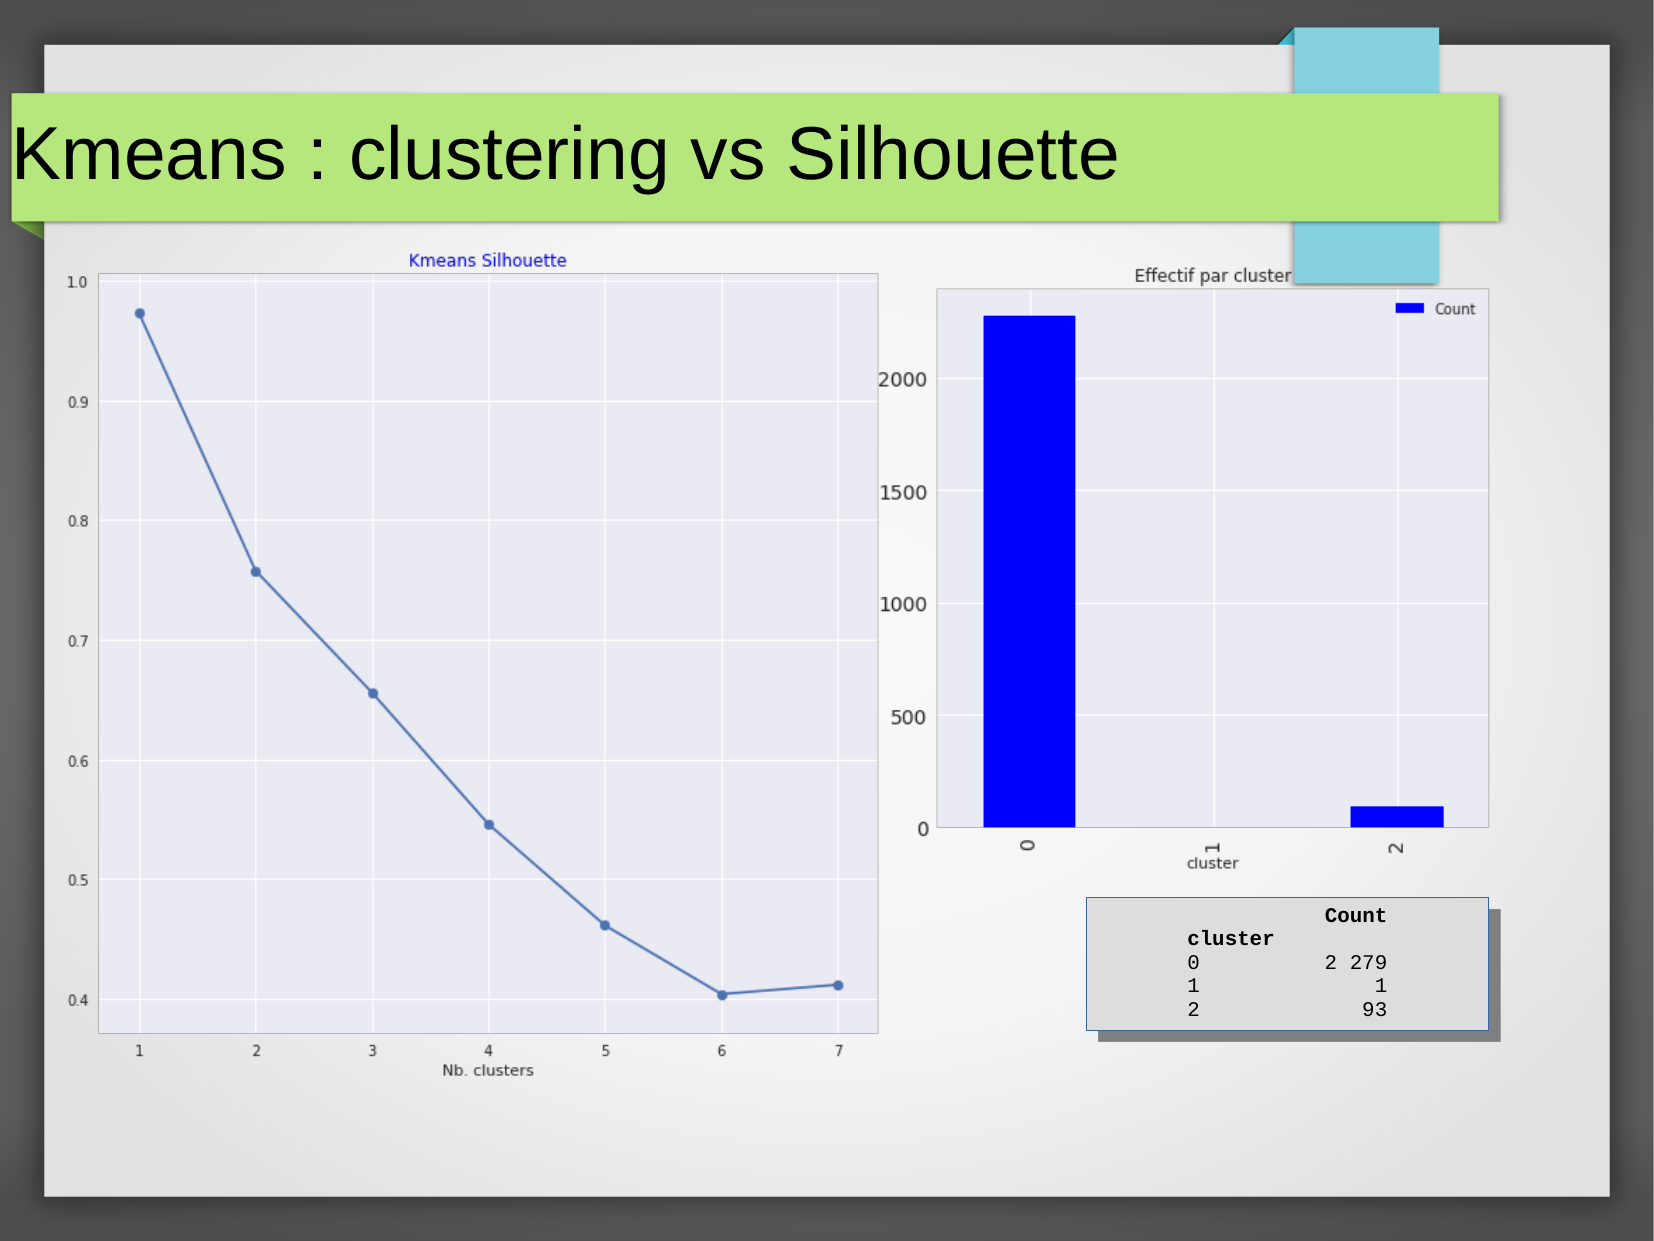

# Kmeans : clustering vs Silhouette
 Count
cluster
0 2 279
1 1
2 93